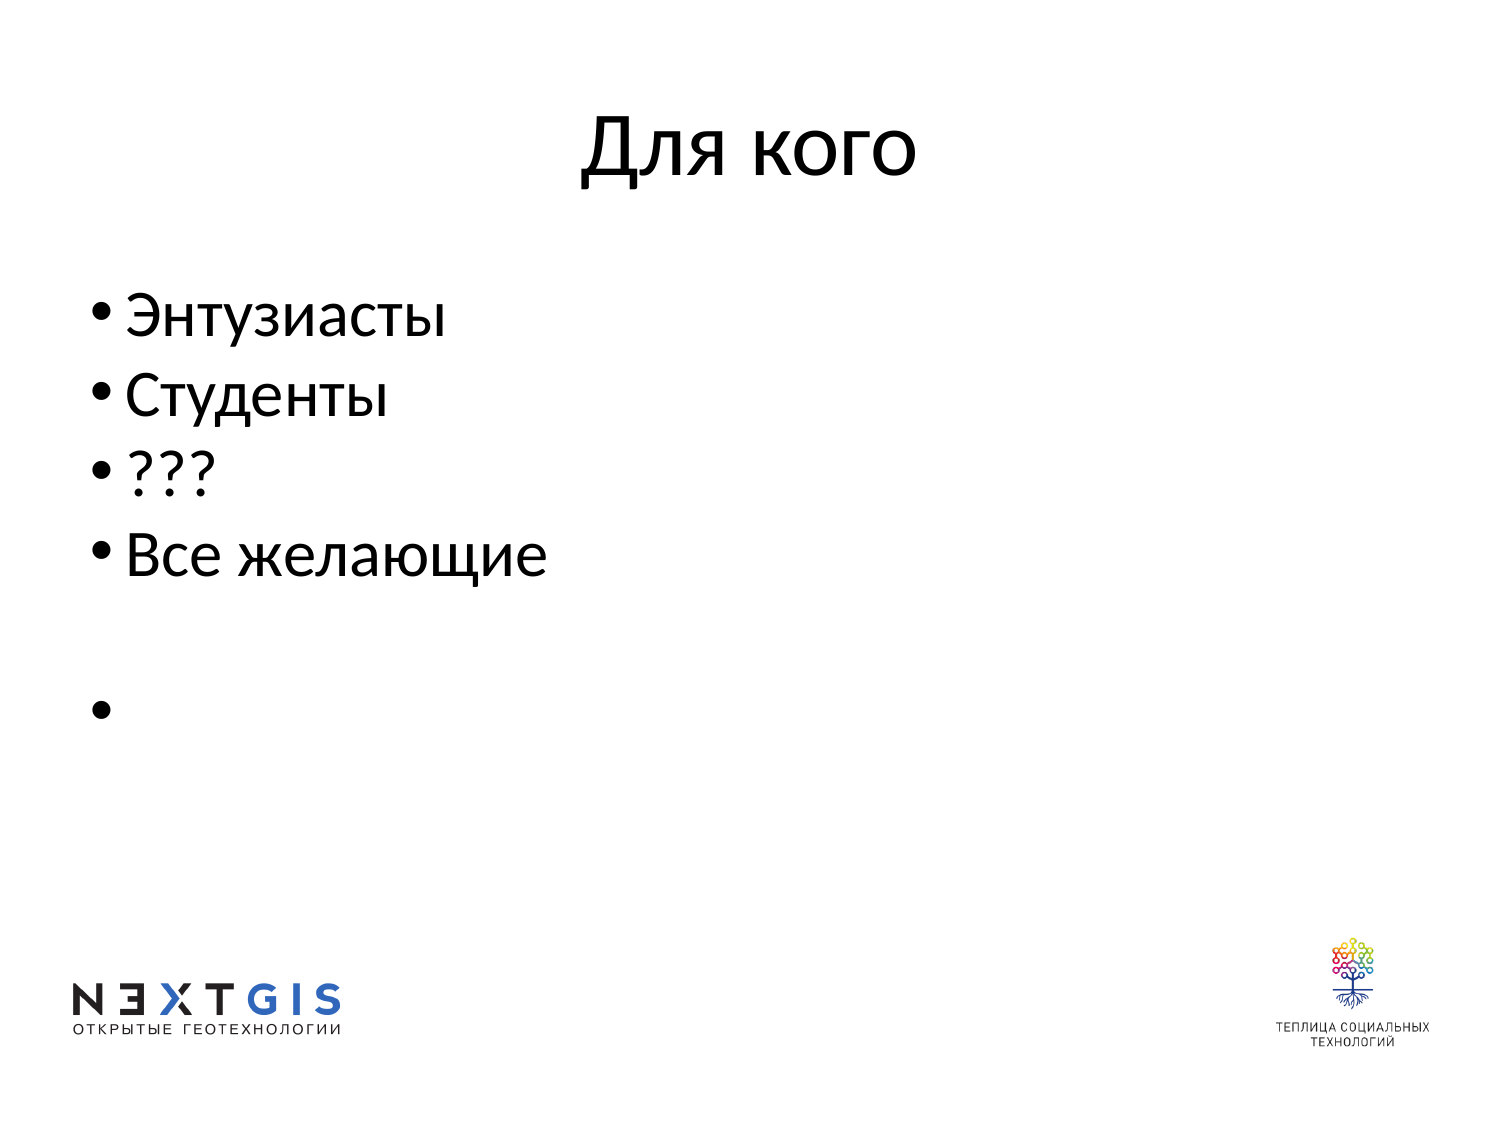

Для кого
Энтузиасты
Студенты
???
Все желающие